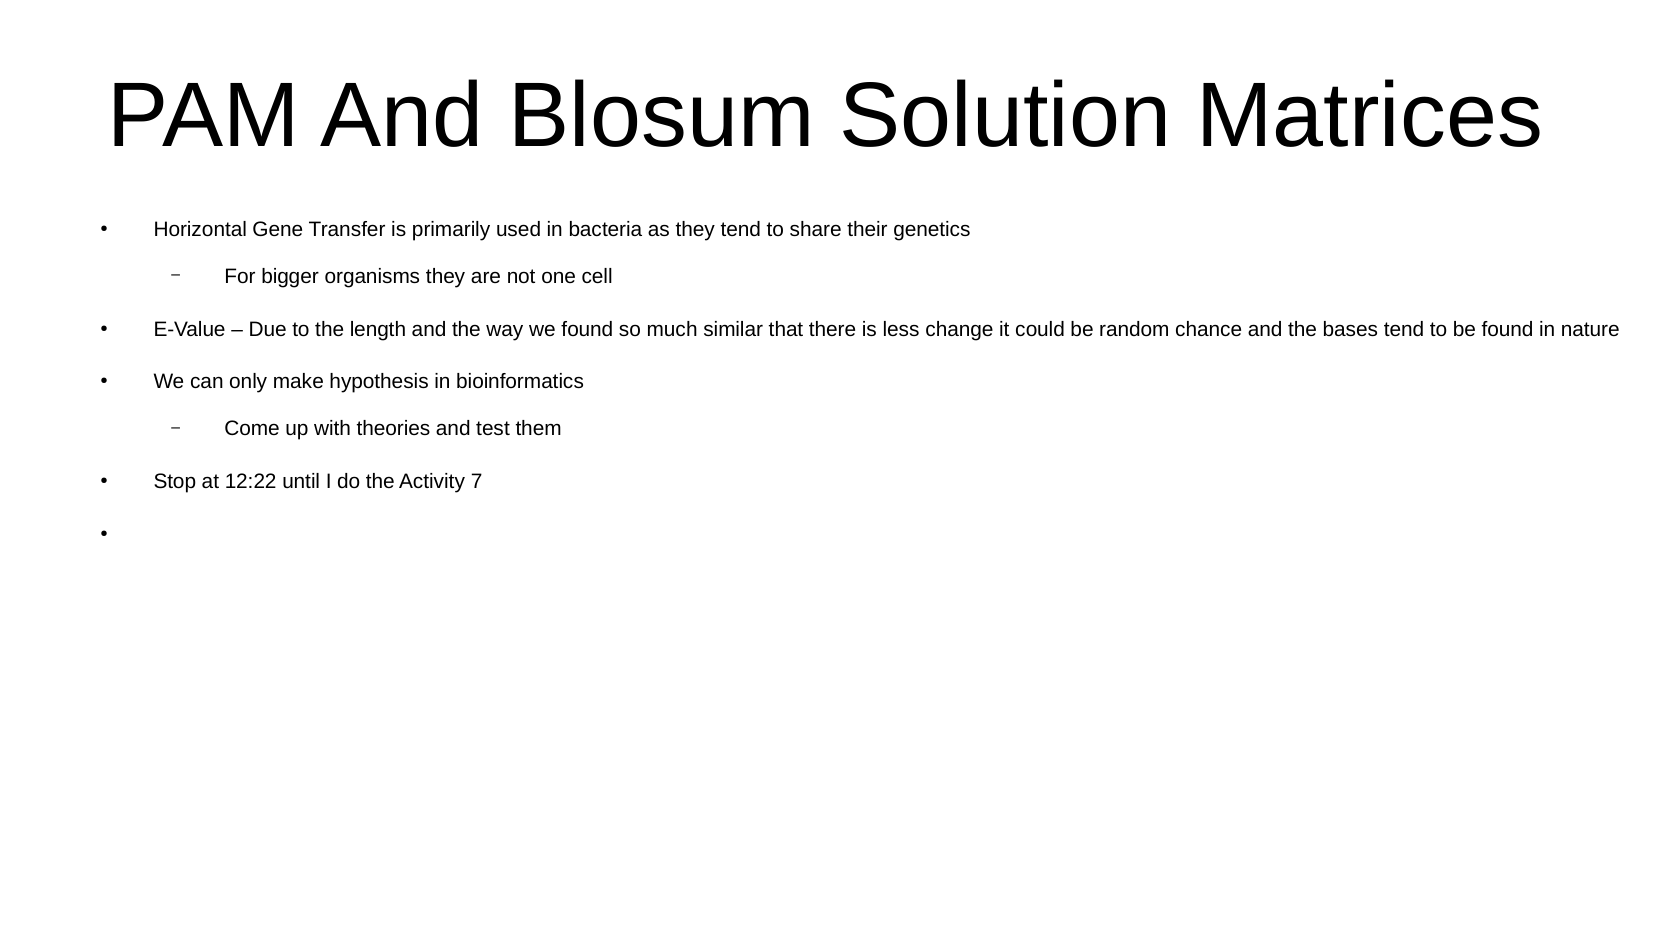

# PAM And Blosum Solution Matrices
Horizontal Gene Transfer is primarily used in bacteria as they tend to share their genetics
For bigger organisms they are not one cell
E-Value – Due to the length and the way we found so much similar that there is less change it could be random chance and the bases tend to be found in nature
We can only make hypothesis in bioinformatics
Come up with theories and test them
Stop at 12:22 until I do the Activity 7